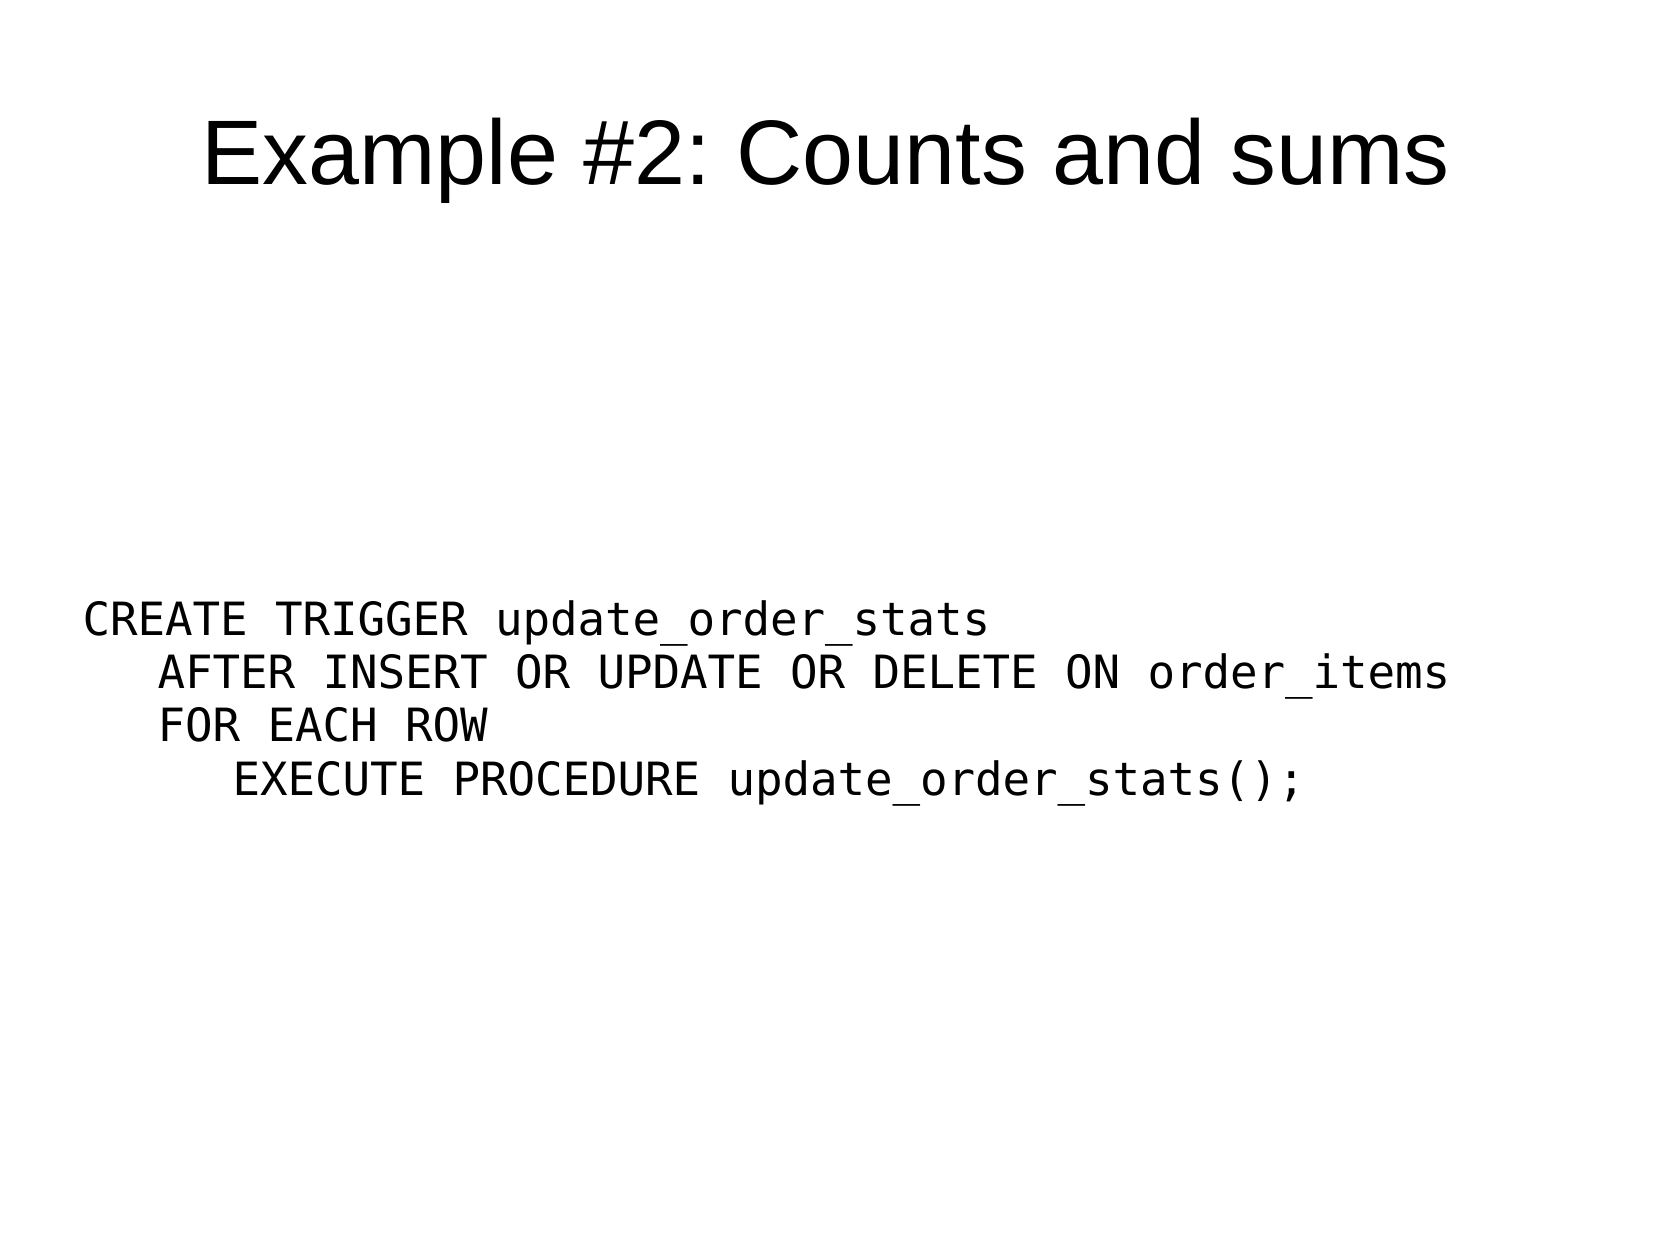

# Example #2: Counts and sums
CREATE TRIGGER update_order_stats
	AFTER INSERT OR UPDATE OR DELETE ON order_items
	FOR EACH ROW
		EXECUTE PROCEDURE update_order_stats();